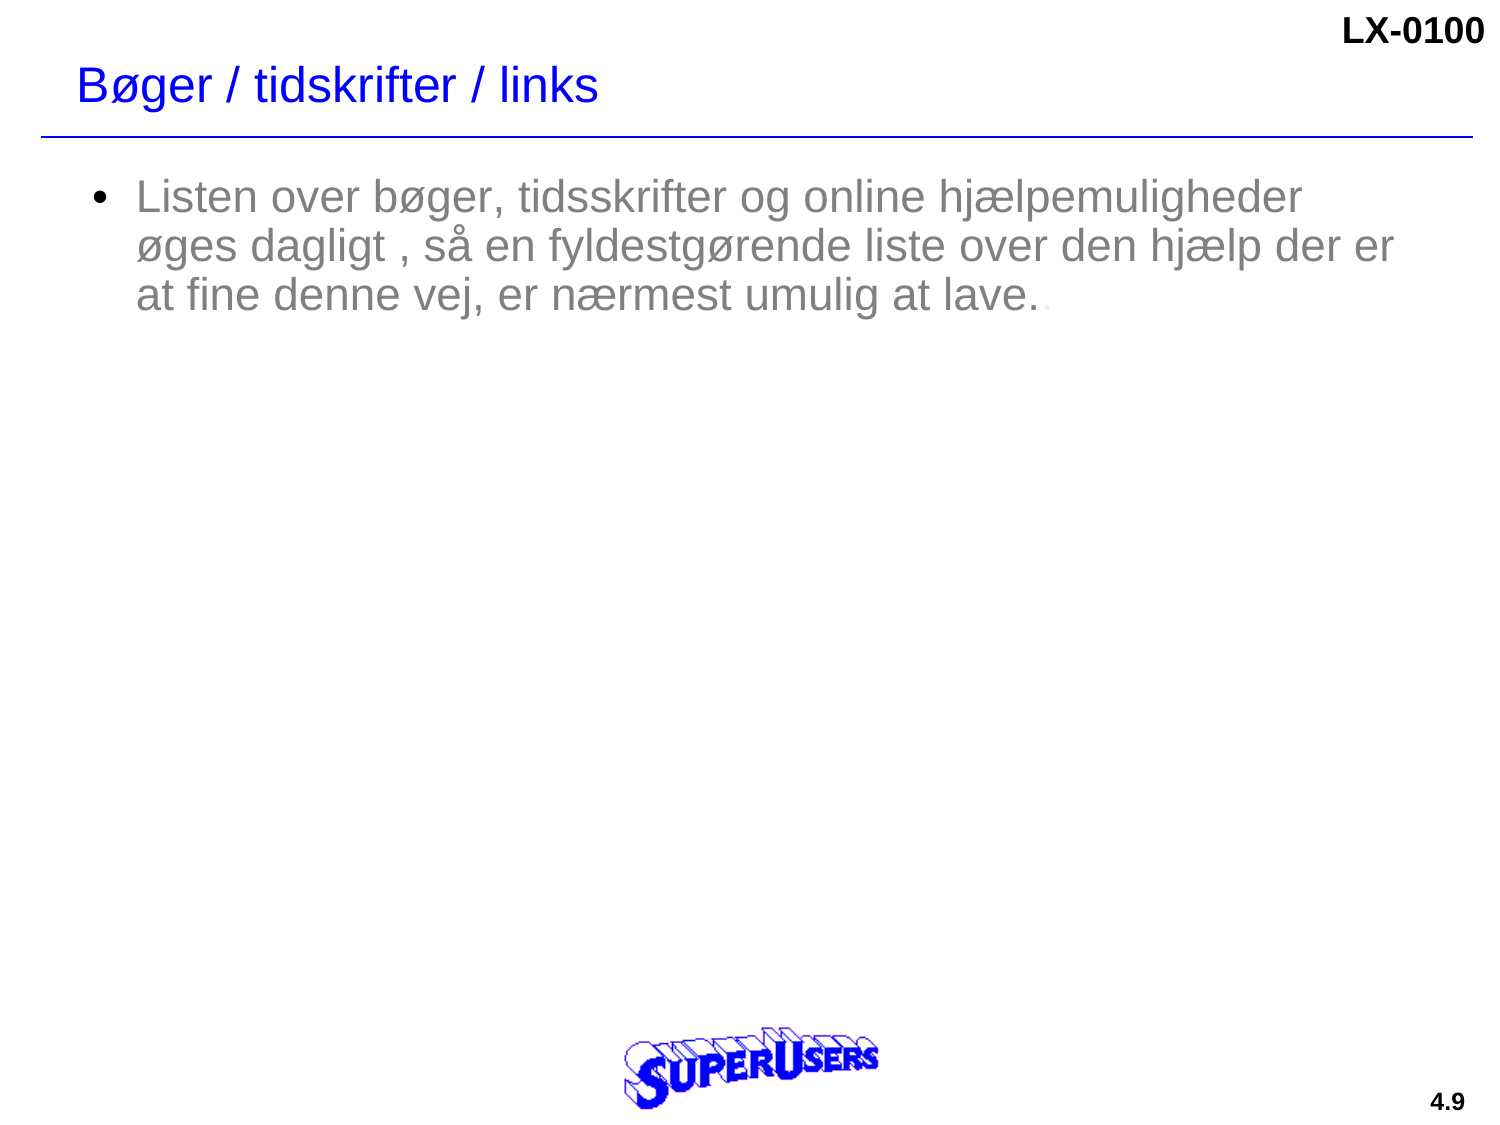

# Bøger / tidskrifter / links
Listen over bøger, tidsskrifter og online hjælpemuligheder øges dagligt , så en fyldestgørende liste over den hjælp der er at fine denne vej, er nærmest umulig at lave..